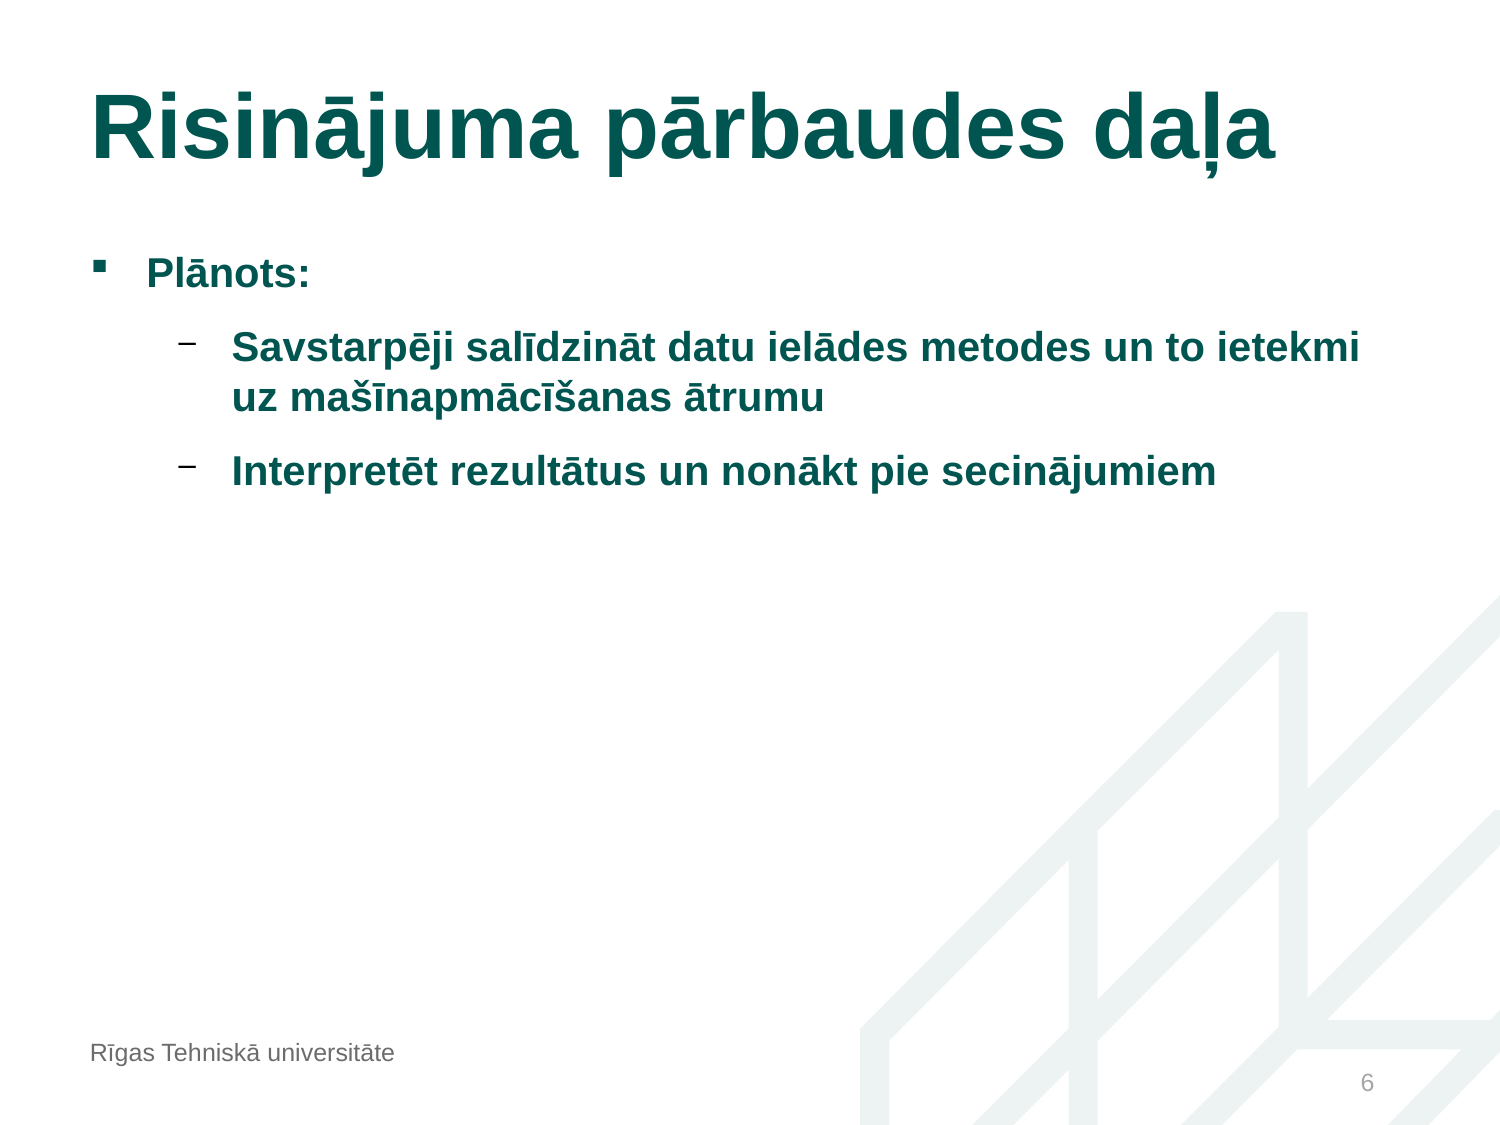

Risinājuma pārbaudes daļa
# Plānots:
Savstarpēji salīdzināt datu ielādes metodes un to ietekmi uz mašīnapmācīšanas ātrumu
Interpretēt rezultātus un nonākt pie secinājumiem
Rīgas Tehniskā universitāte